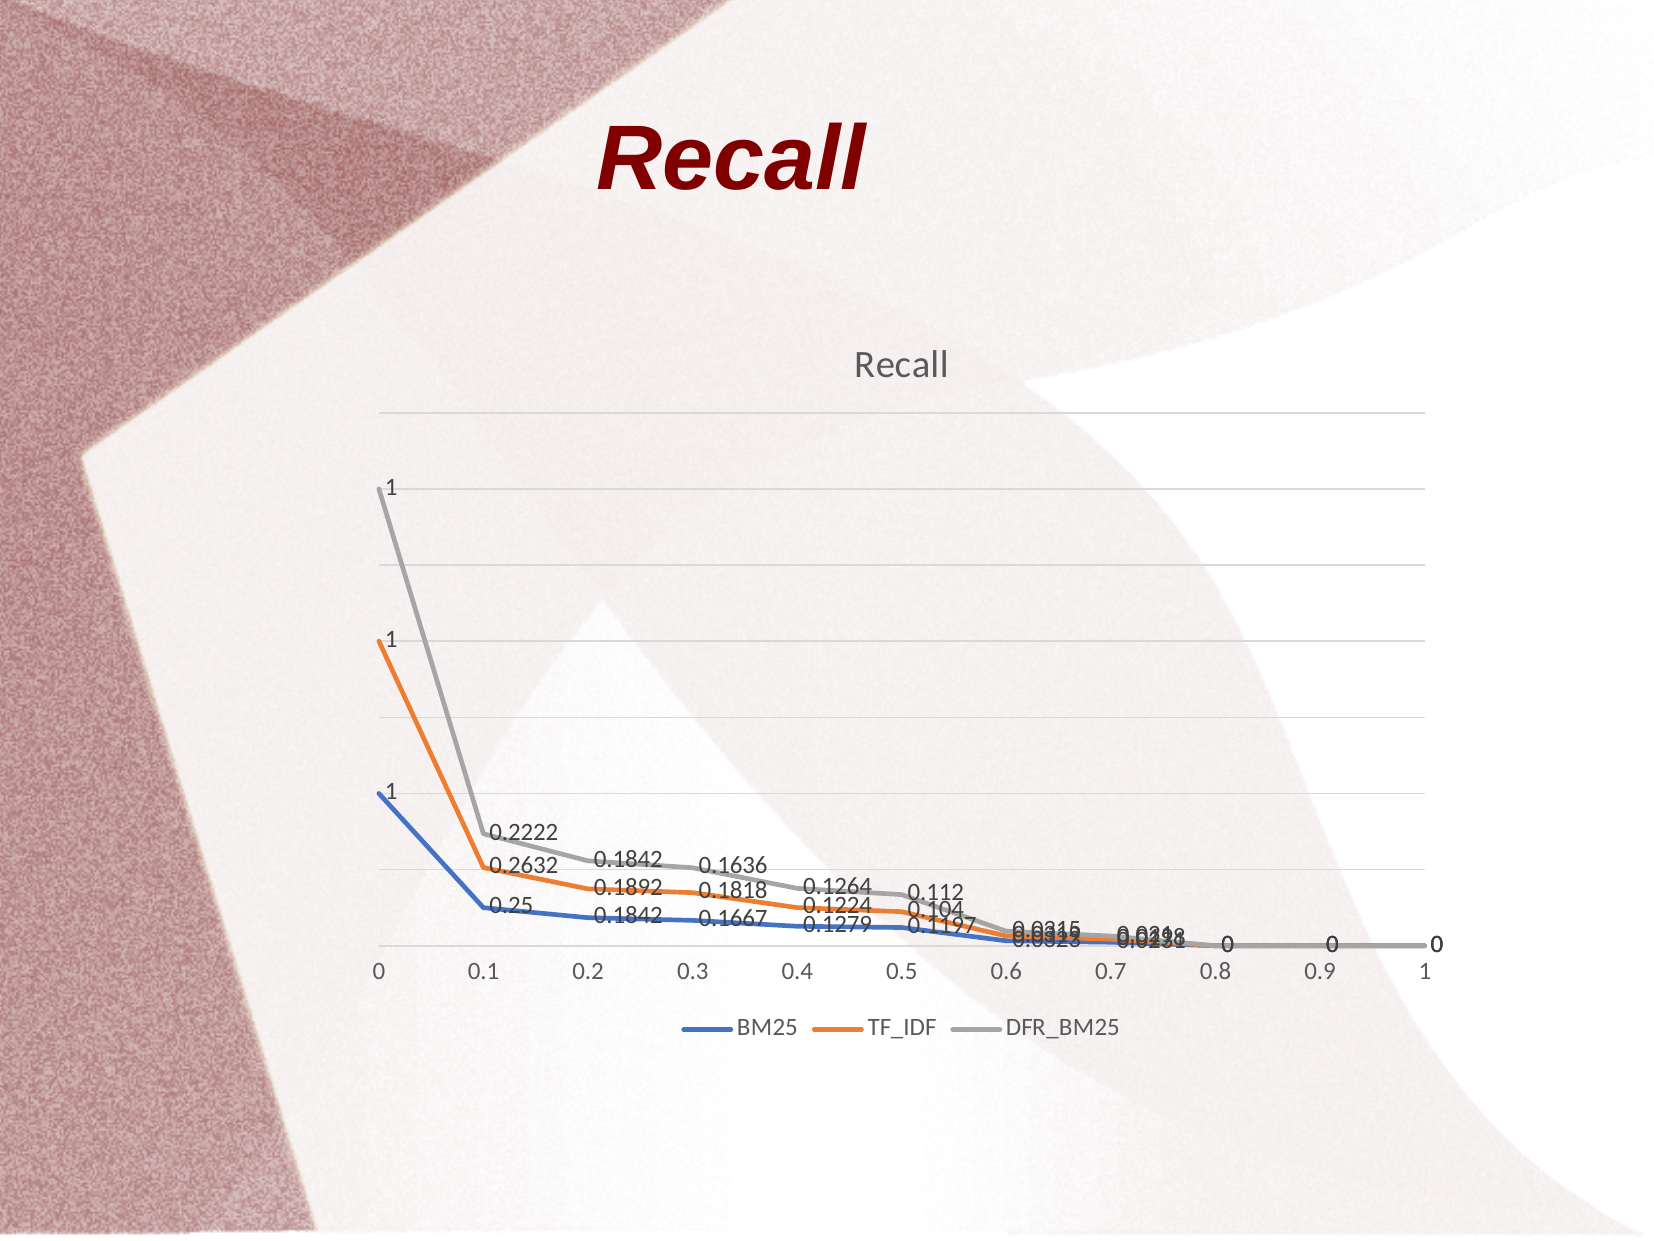

# Recall
### Chart: Recall
| Category | BM25 | TF_IDF | DFR_BM25 |
|---|---|---|---|
| 0 | 1.0 | 1.0 | 1.0 |
| 0.1 | 0.25 | 0.2632 | 0.2222 |
| 0.2 | 0.1842 | 0.1892 | 0.1842 |
| 0.3 | 0.1667 | 0.1818 | 0.1636 |
| 0.4 | 0.1279 | 0.1224 | 0.1264 |
| 0.5 | 0.1197 | 0.104 | 0.112 |
| 0.6 | 0.0323 | 0.0319 | 0.0315 |
| 0.7 | 0.0231 | 0.0198 | 0.021 |
| 0.8 | 0.0 | 0.0 | 0.0 |
| 0.9 | 0.0 | 0.0 | 0.0 |
| 1 | 0.0 | 0.0 | 0.0 |